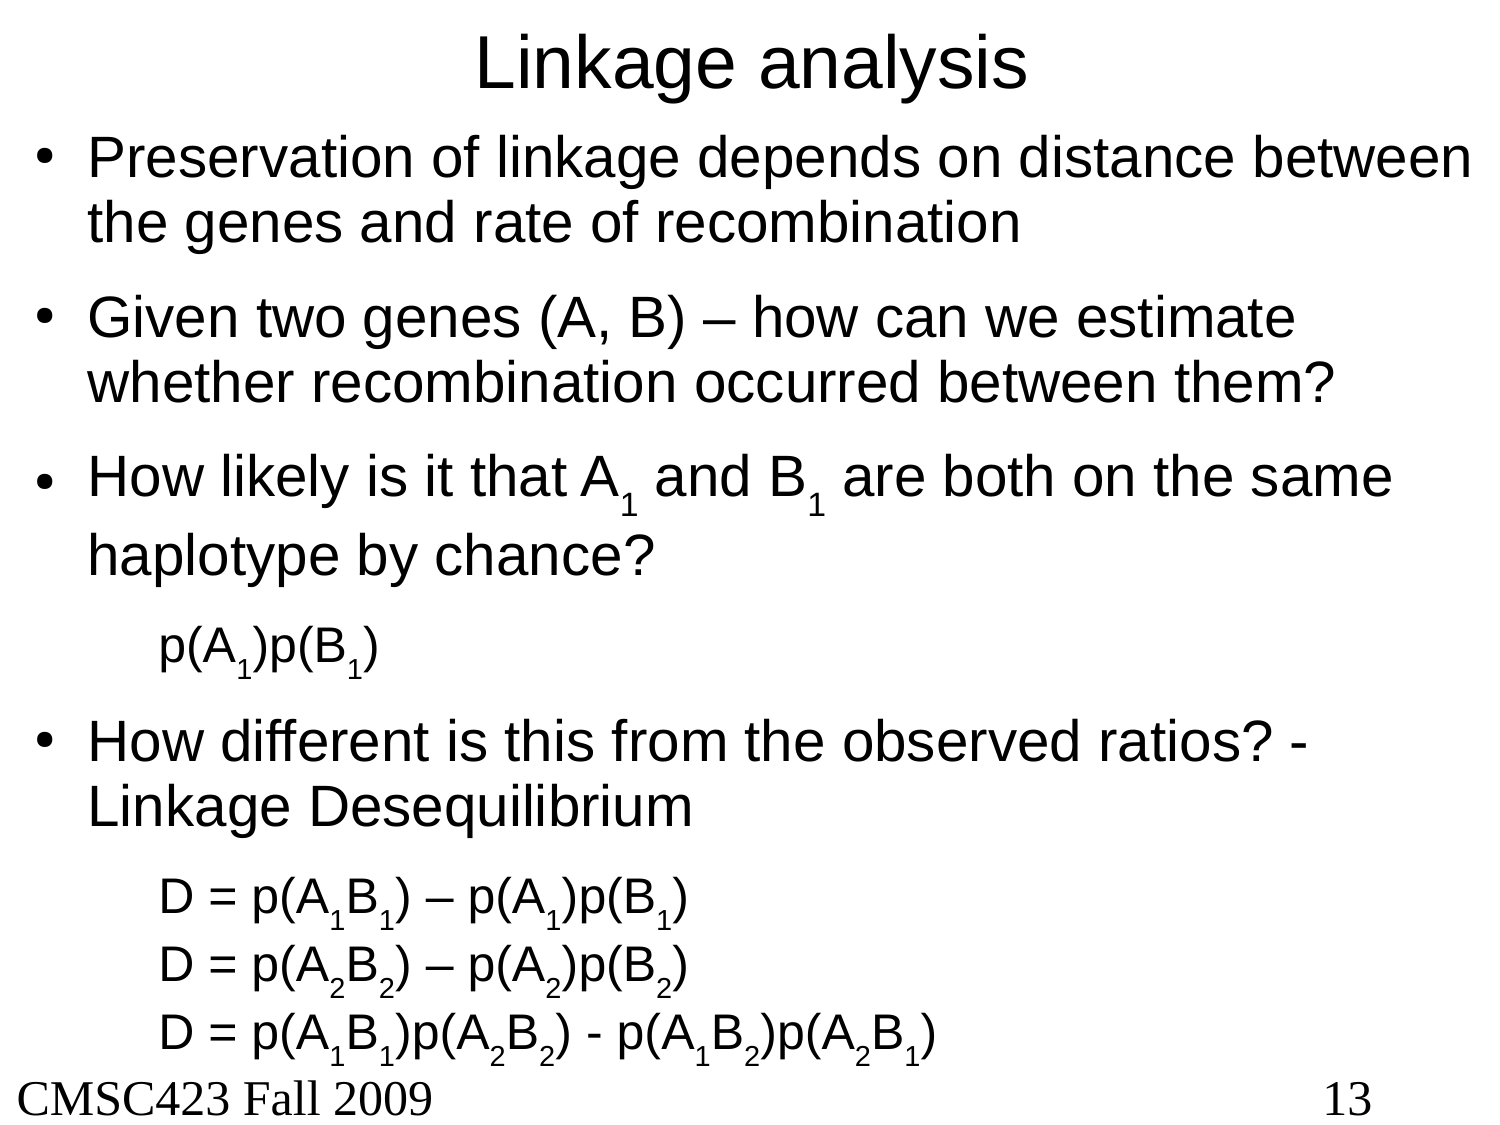

# Linkage analysis
Preservation of linkage depends on distance between the genes and rate of recombination
Given two genes (A, B) – how can we estimate whether recombination occurred between them?
How likely is it that A1 and B1 are both on the same haplotype by chance?
p(A1)p(B1)
How different is this from the observed ratios? - Linkage Desequilibrium
D = p(A1B1) – p(A1)p(B1)
D = p(A2B2) – p(A2)p(B2)
D = p(A1B1)p(A2B2) - p(A1B2)p(A2B1)
CMSC423 Fall 2009
13